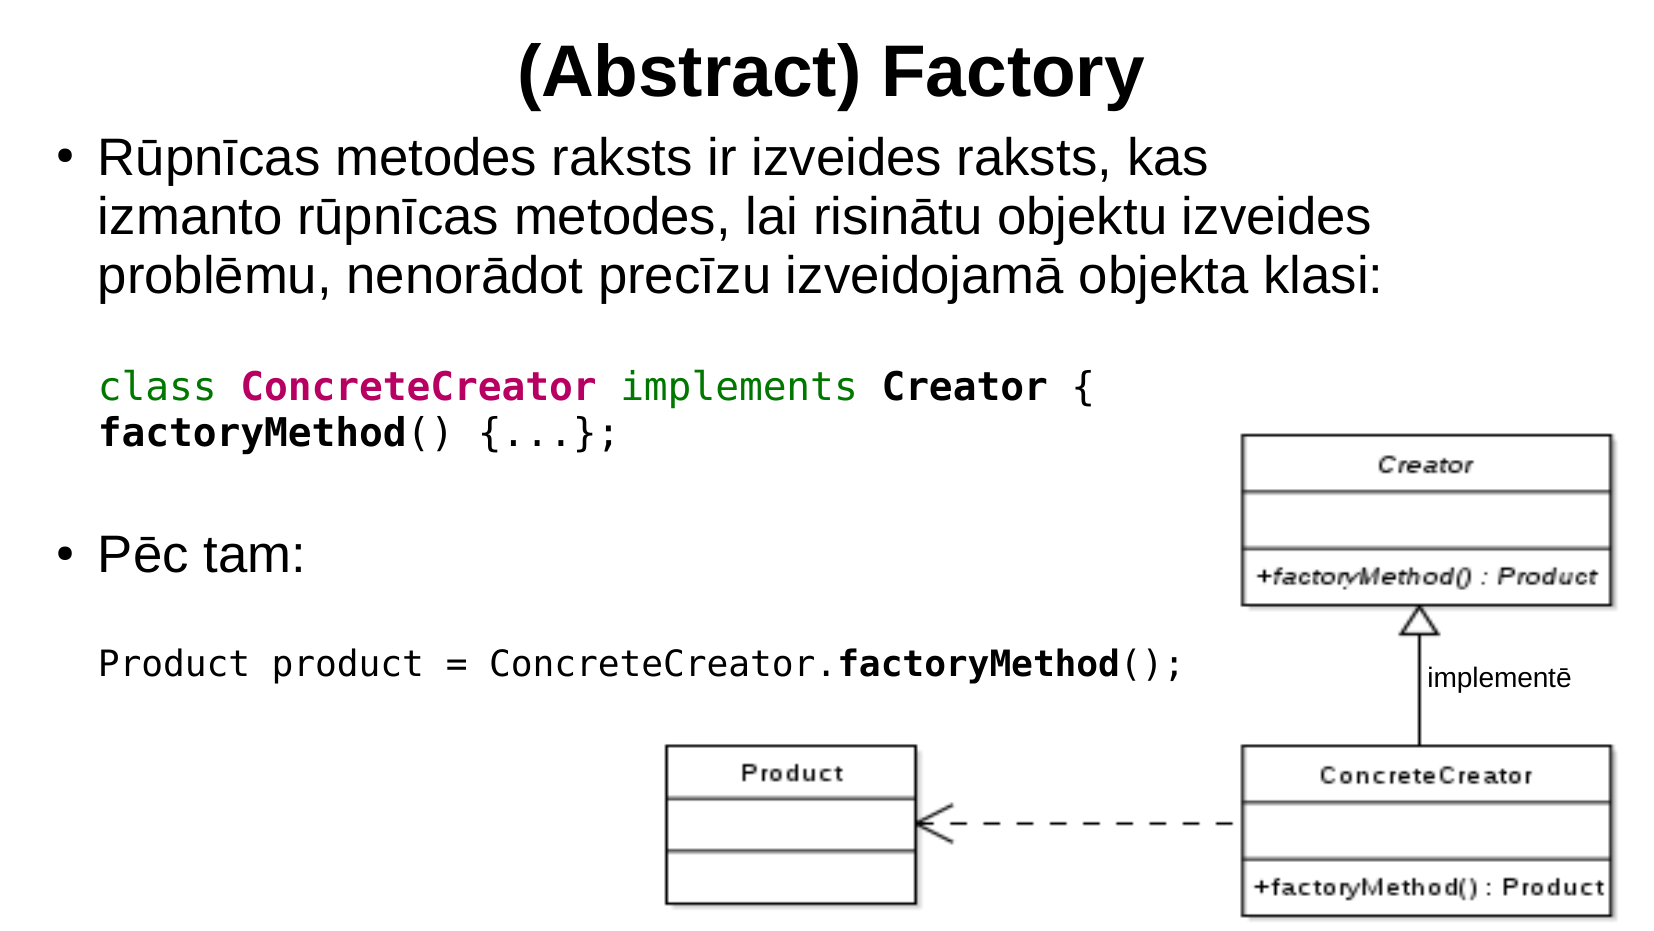

# (Abstract) Factory
Rūpnīcas metodes raksts ir izveides raksts, kas izmanto rūpnīcas metodes, lai risinātu objektu izveides problēmu, nenorādot precīzu izveidojamā objekta klasi:
class ConcreteCreator implements Creator {
factoryMethod() {...};
Pēc tam:
Product product = ConcreteCreator.factoryMethod();
implementē